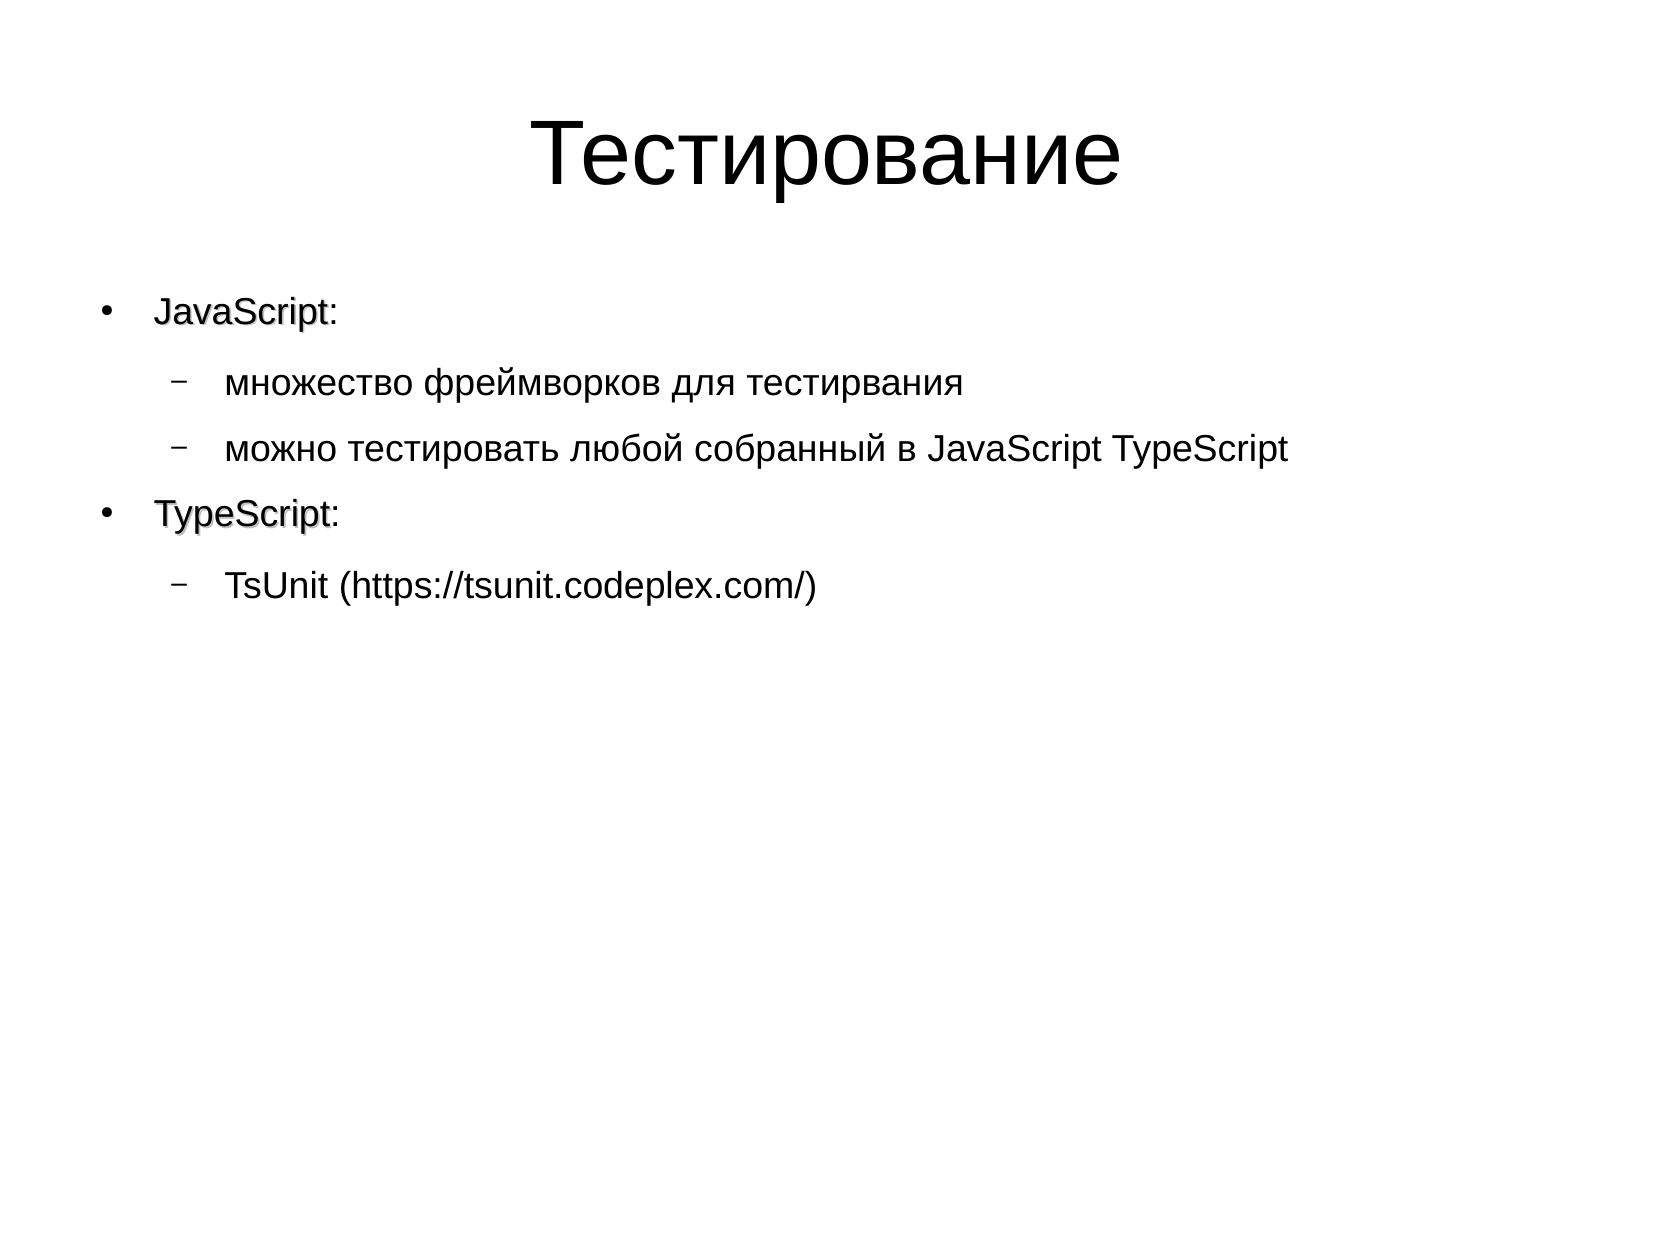

# Тестирование
JavaScript:
множество фреймворков для тестирвания
можно тестировать любой собранный в JavaScript TypeScript
TypeScript:
TsUnit (https://tsunit.codeplex.com/)